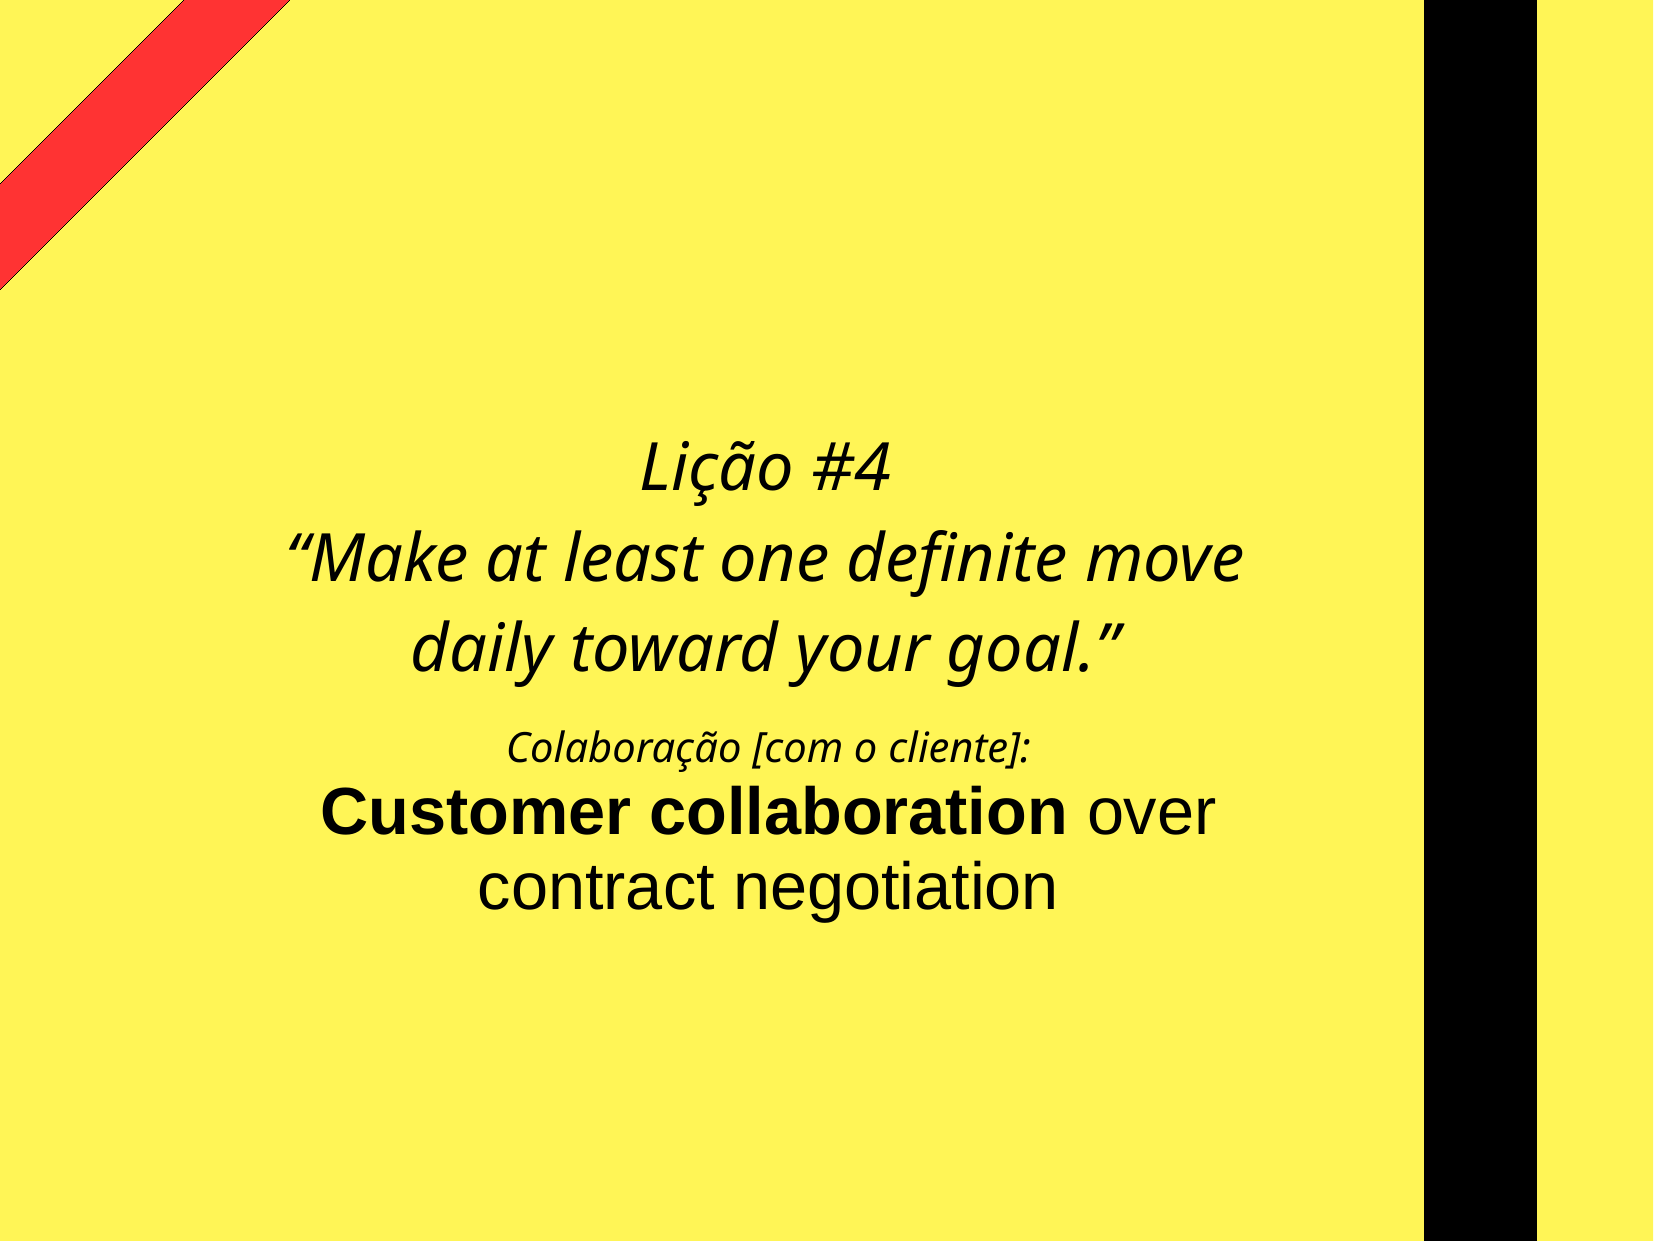

Lição #4
“Make at least one definite move daily toward your goal.”
Colaboração [com o cliente]:
Customer collaboration over contract negotiation